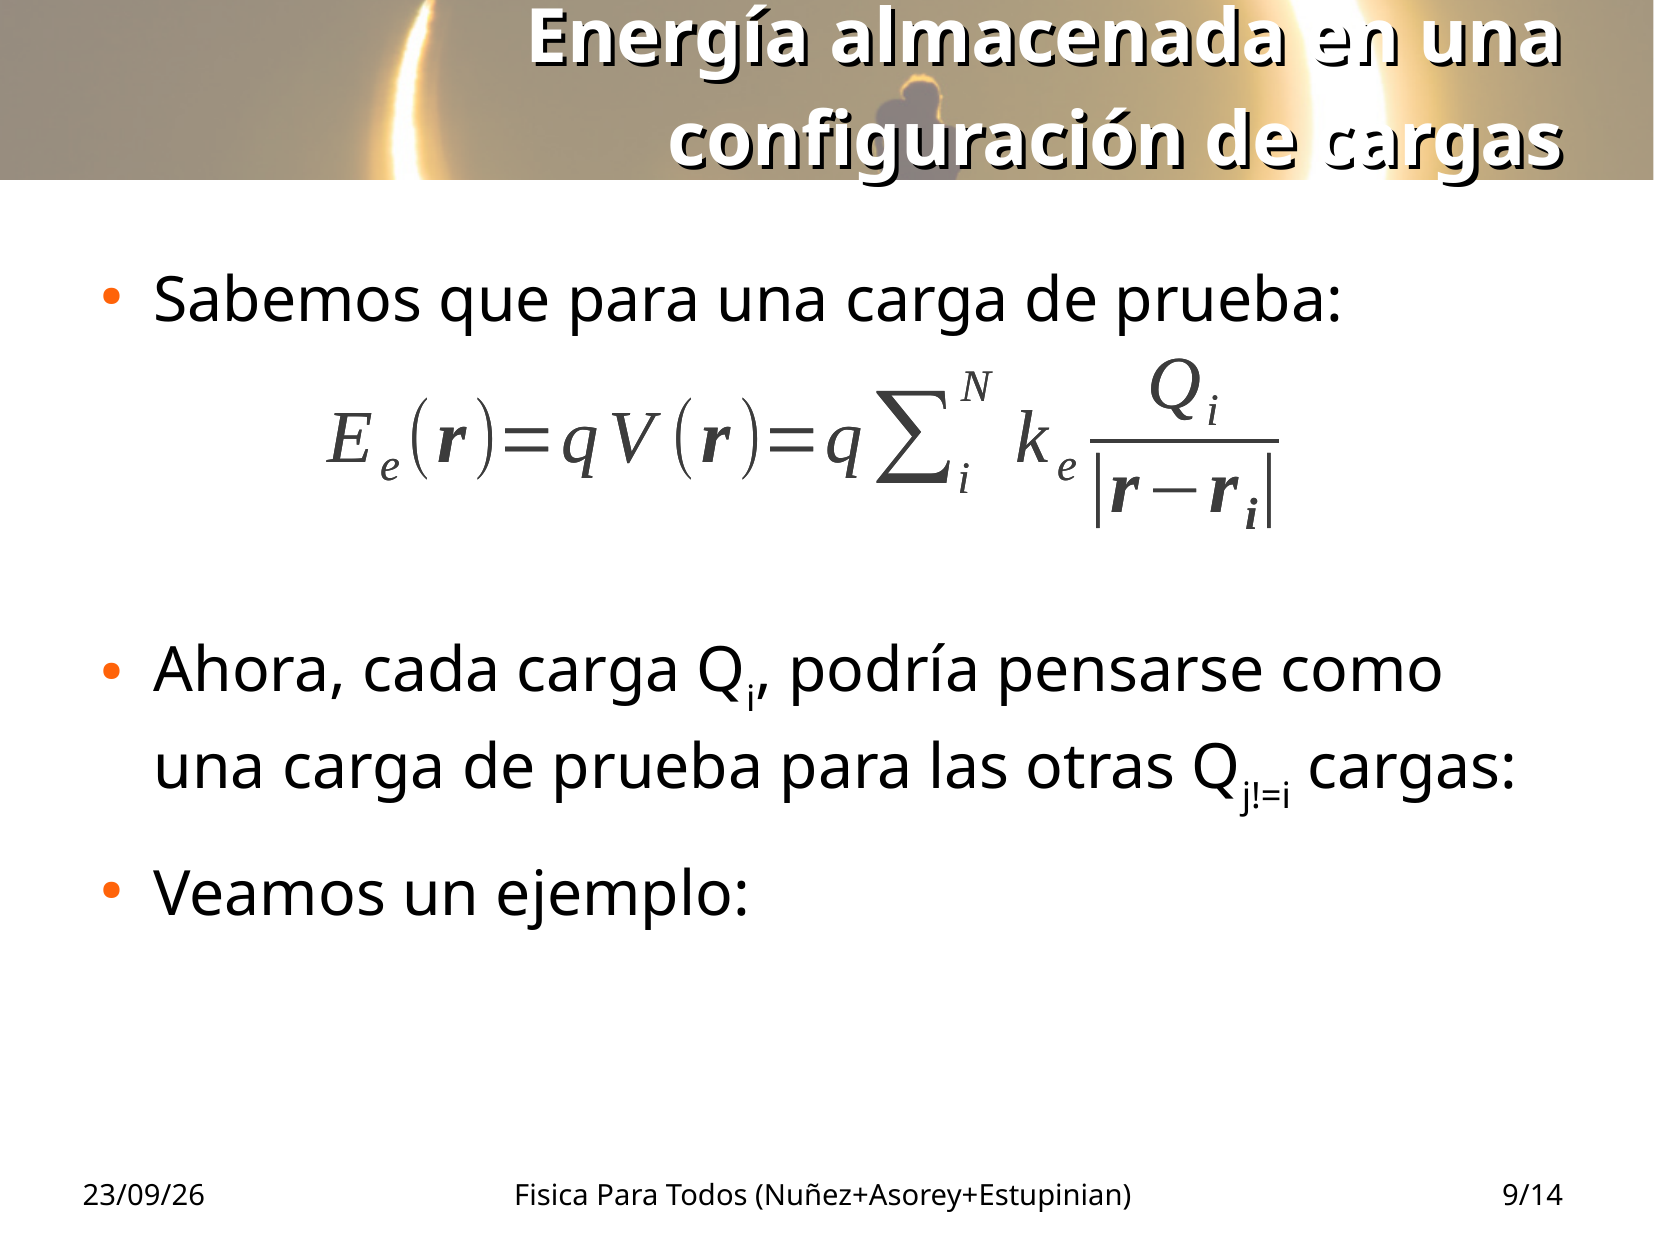

# Energía almacenada en una configuración de cargas
Sabemos que para una carga de prueba:
Ahora, cada carga Qi, podría pensarse como una carga de prueba para las otras Qj!=i cargas:
Veamos un ejemplo:
Fisica Para Todos (Nuñez+Asorey+Estupinian)
9